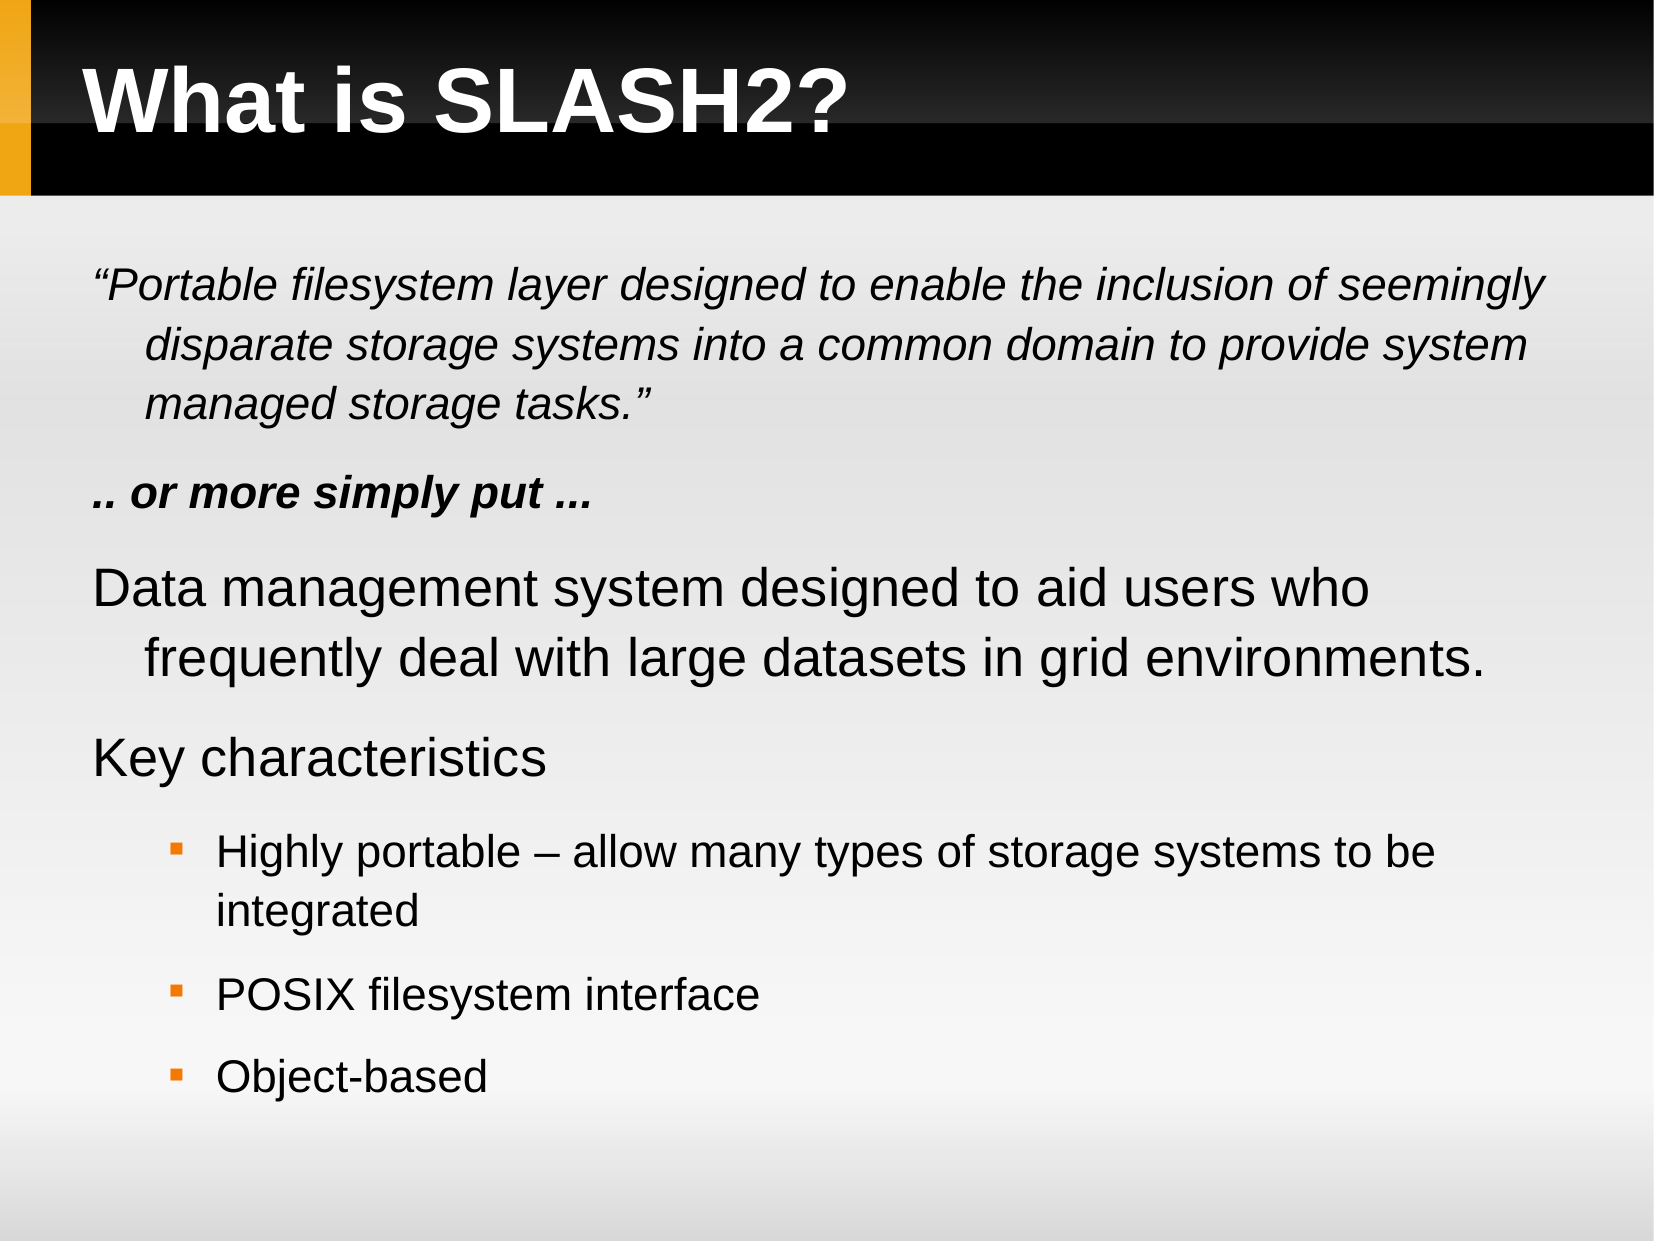

# What is SLASH2?
“Portable filesystem layer designed to enable the inclusion of seemingly disparate storage systems into a common domain to provide system managed storage tasks.”
.. or more simply put ...
Data management system designed to aid users who frequently deal with large datasets in grid environments.
Key characteristics
Highly portable – allow many types of storage systems to be integrated
POSIX filesystem interface
Object-based